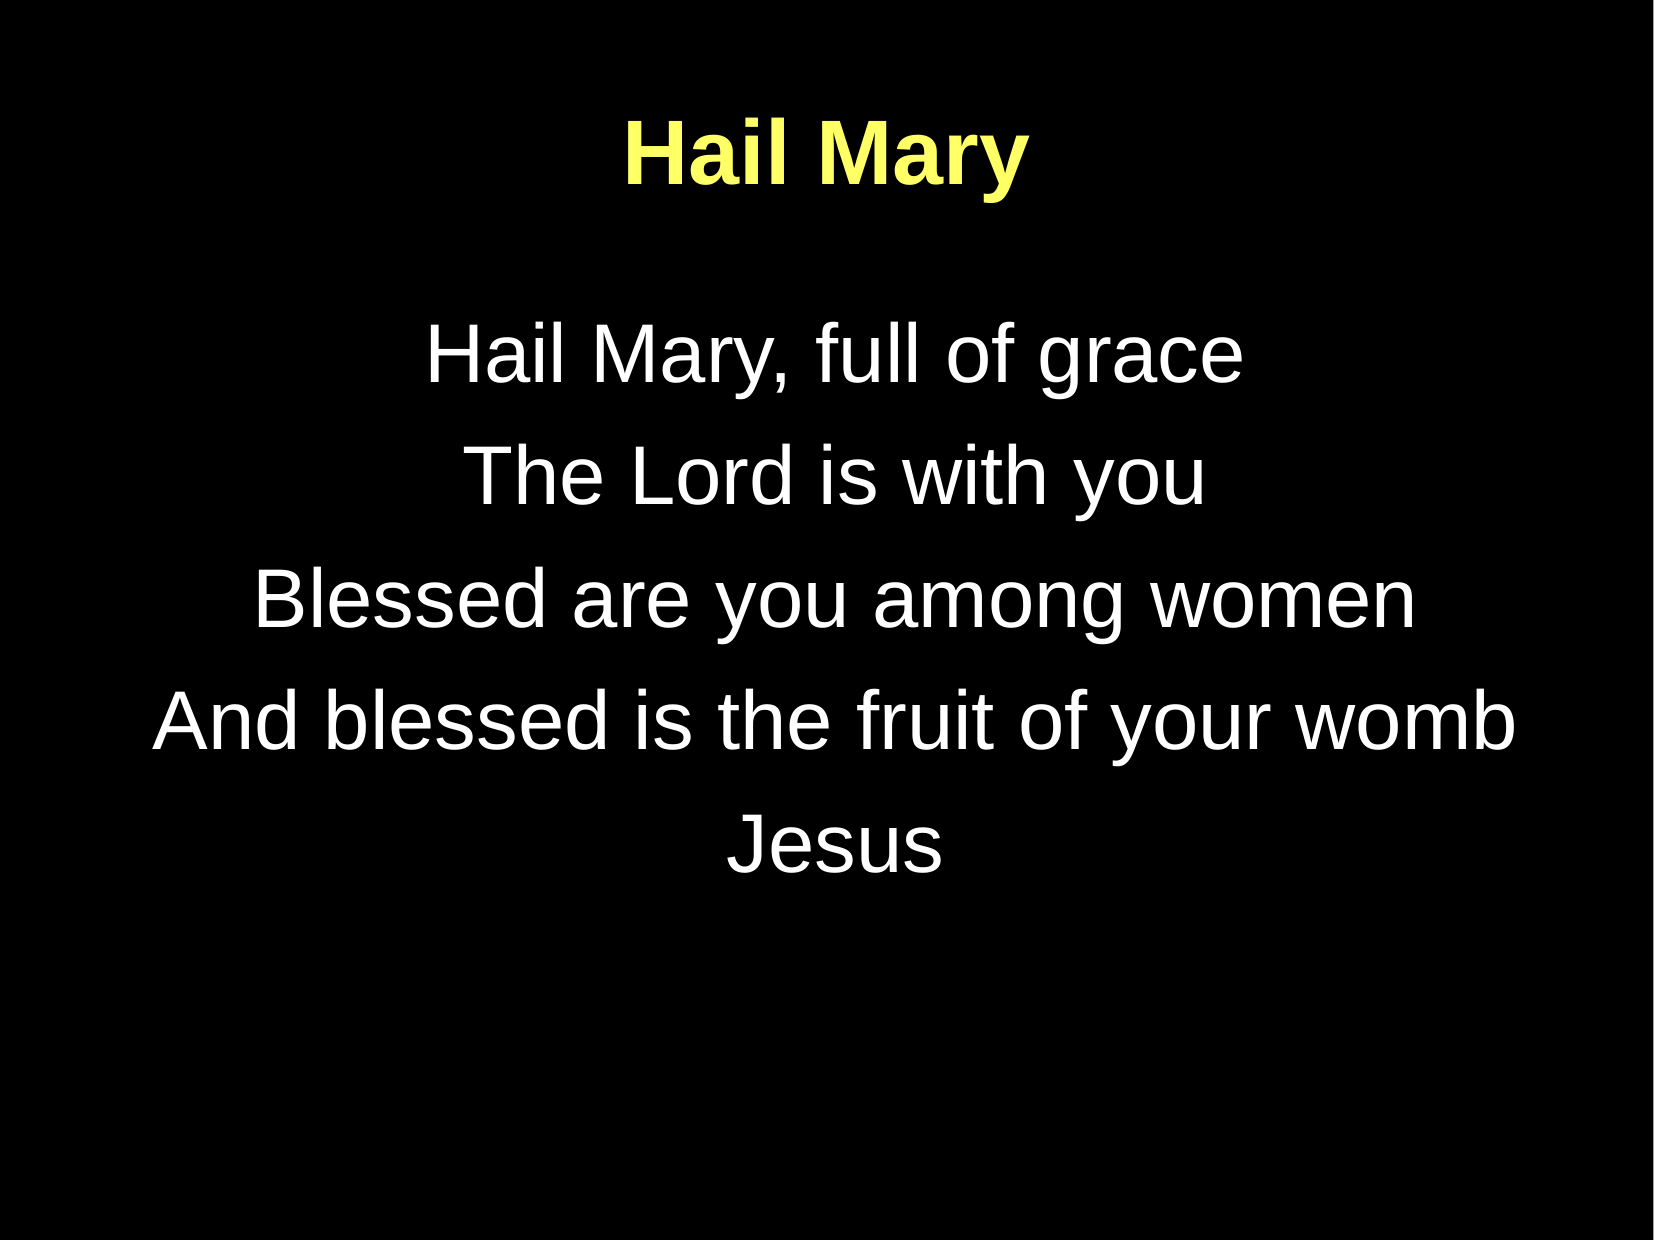

# Hail Mary
Hail Mary, full of grace
The Lord is with you
Blessed are you among women
And blessed is the fruit of your womb
Jesus